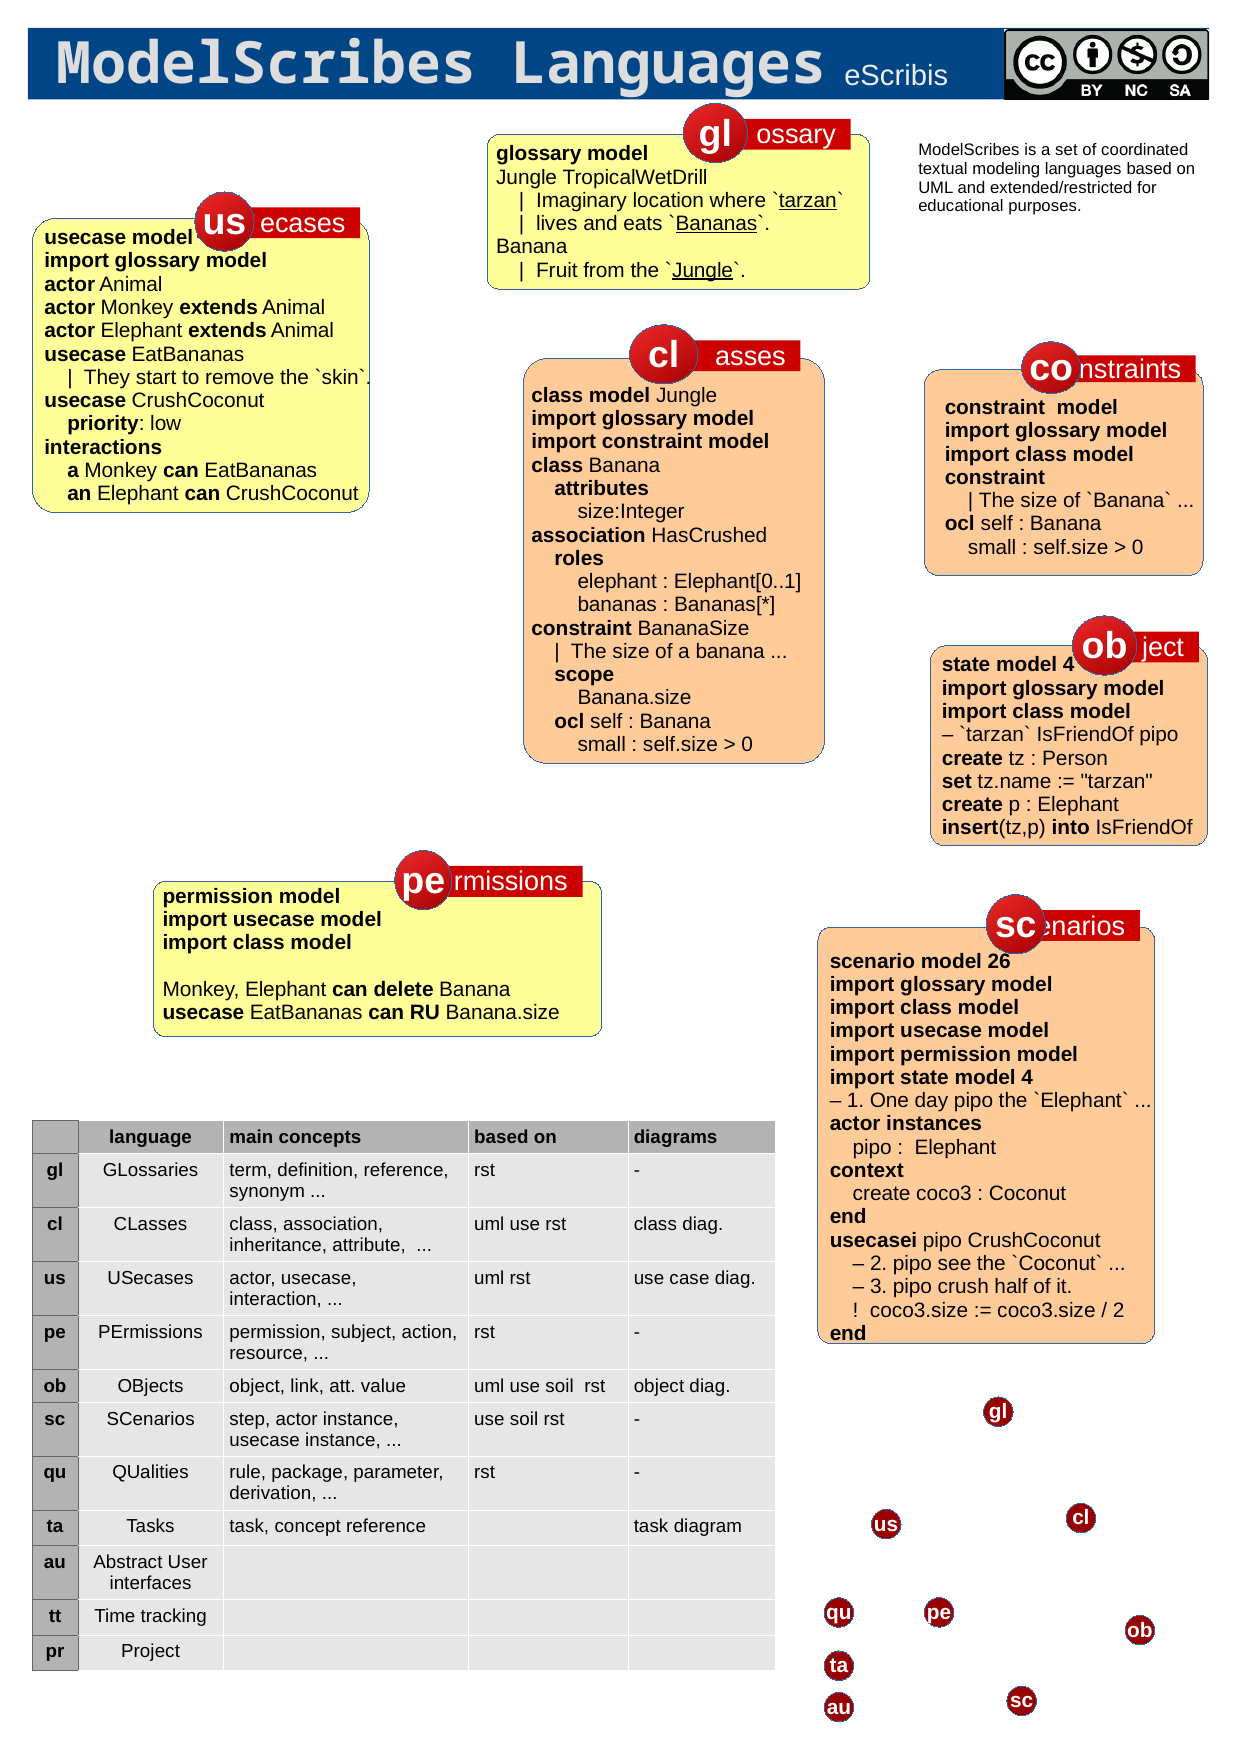

ModelScribes Languages
eScribis
re
gl
ossary
glossary model
Jungle TropicalWetDrill
 | Imaginary location where `tarzan`
 | lives and eats `Bananas`.
Banana
 | Fruit from the `Jungle`.
ModelScribes is a set of coordinated textual modeling languages based on UML and extended/restricted for educational purposes.
re
us
ecases
usecase model
import glossary model
actor Animal
actor Monkey extends Animal
actor Elephant extends Animal
usecase EatBananas
 | They start to remove the `skin`.
usecase CrushCoconut
 priority: low
interactions
 a Monkey can EatBananas
 an Elephant can CrushCoconut
re
cl
asses
re
co
nstraints
constraint model
import glossary model
import class model
constraint
 | The size of `Banana` ...
ocl self : Banana
 small : self.size > 0
class model Jungle
import glossary model
import constraint model
class Banana
 attributes
 size:Integer
association HasCrushed
 roles
 elephant : Elephant[0..1]
 bananas : Bananas[*]
constraint BananaSize
 | The size of a banana ...
 scope
 Banana.size
 ocl self : Banana
 small : self.size > 0
re
ob
ject
state model 4
import glossary model
import class model
– `tarzan` IsFriendOf pipo
create tz : Person
set tz.name := "tarzan"
create p : Elephant
insert(tz,p) into IsFriendOf
re
pe
rmissions
permission model
import usecase model
import class model
Monkey, Elephant can delete Banana
usecase EatBananas can RU Banana.size
re
sc
 enarios
scenario model 26
import glossary model
import class model
import usecase model
import permission model
import state model 4
– 1. One day pipo the `Elephant` ...
actor instances
 pipo : Elephant
context
 create coco3 : Coconut
end
usecasei pipo CrushCoconut
 – 2. pipo see the `Coconut` ...
 – 3. pipo crush half of it.
 ! coco3.size := coco3.size / 2
end
| | language | main concepts | based on | diagrams |
| --- | --- | --- | --- | --- |
| gl | GLossaries | term, definition, reference, synonym ... | rst | - |
| cl | CLasses | class, association, inheritance, attribute, ... | uml use rst | class diag. |
| us | USecases | actor, usecase, interaction, ... | uml rst | use case diag. |
| pe | PErmissions | permission, subject, action, resource, ... | rst | - |
| ob | OBjects | object, link, att. value | uml use soil rst | object diag. |
| sc | SCenarios | step, actor instance, usecase instance, ... | use soil rst | - |
| qu | QUalities | rule, package, parameter, derivation, ... | rst | - |
| ta | Tasks | task, concept reference | | task diagram |
| au | Abstract User interfaces | | | |
| tt | Time tracking | | | |
| pr | Project | | | |
gl
cl
us
pe
qu
ob
ta
sc
au